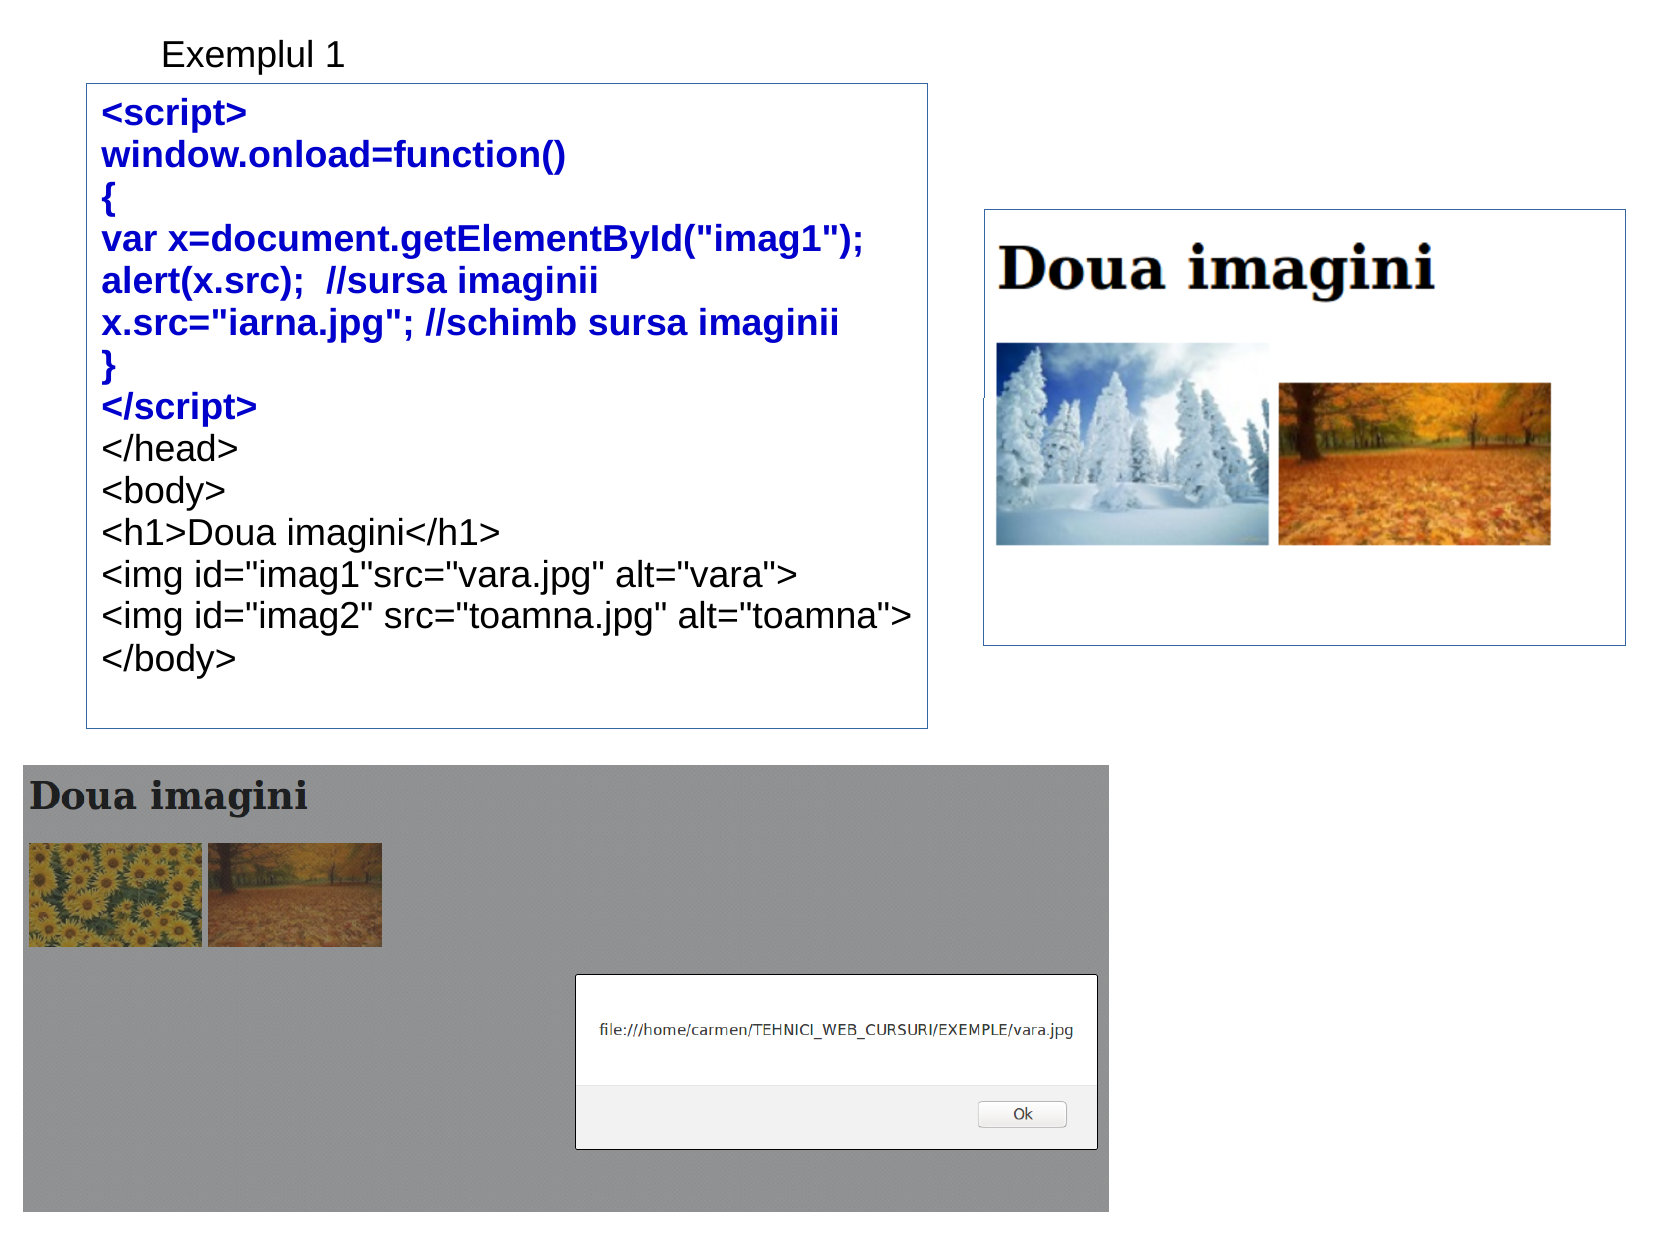

Exemplul 1
<script>
window.onload=function()
{
var x=document.getElementById("imag1");
alert(x.src); //sursa imaginii
x.src="iarna.jpg"; //schimb sursa imaginii
}
</script>
</head>
<body>
<h1>Doua imagini</h1>
<img id="imag1"src="vara.jpg" alt="vara">
<img id="imag2" src="toamna.jpg" alt="toamna">
</body>